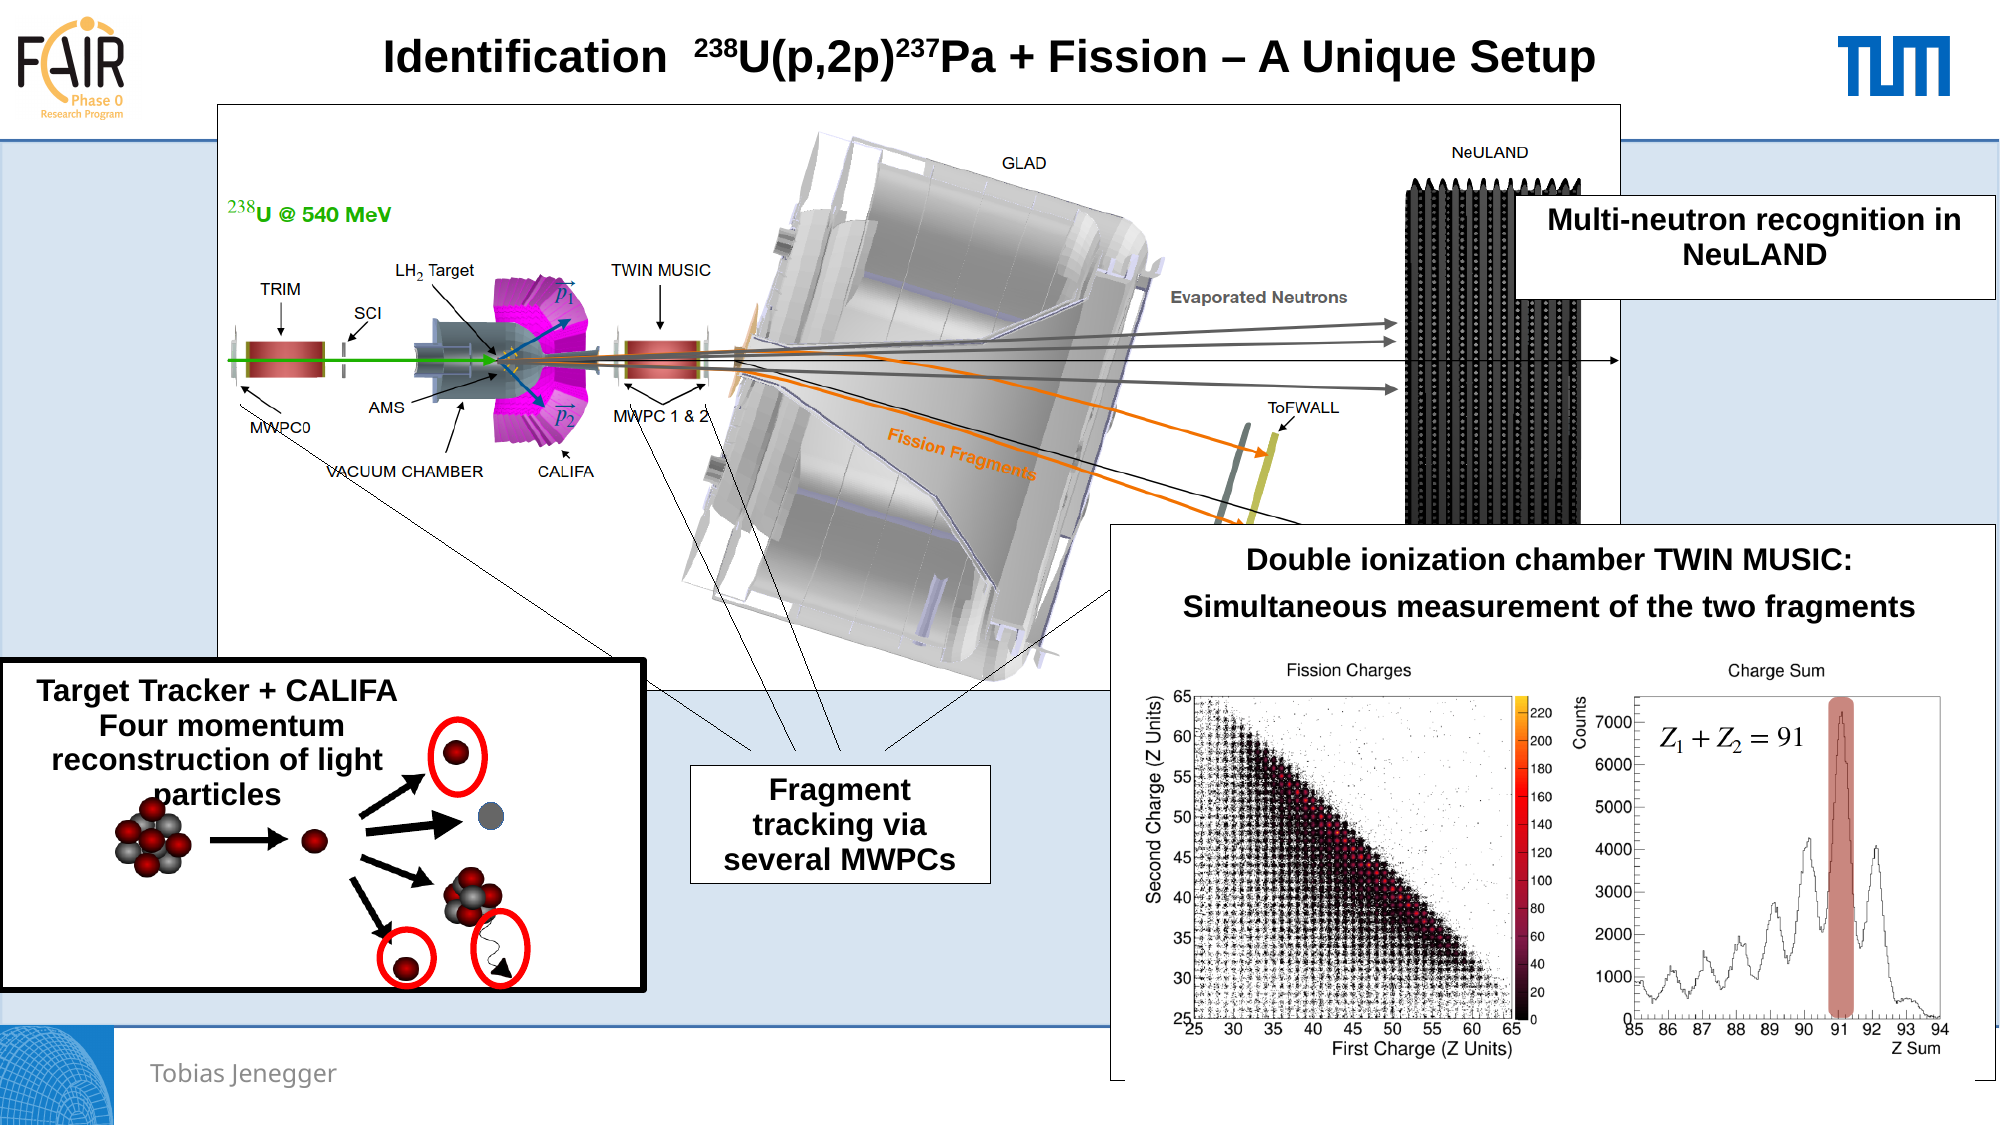

Identification 238U(p,2p)237Pa + Fission – A Unique Setup
Multi-neutron recognition in NeuLAND
Double ionization chamber TWIN MUSIC:
Simultaneous measurement of the two fragments
Target Tracker + CALIFA
 Four momentum reconstruction of light particles
Fragment tracking via several MWPCs
21